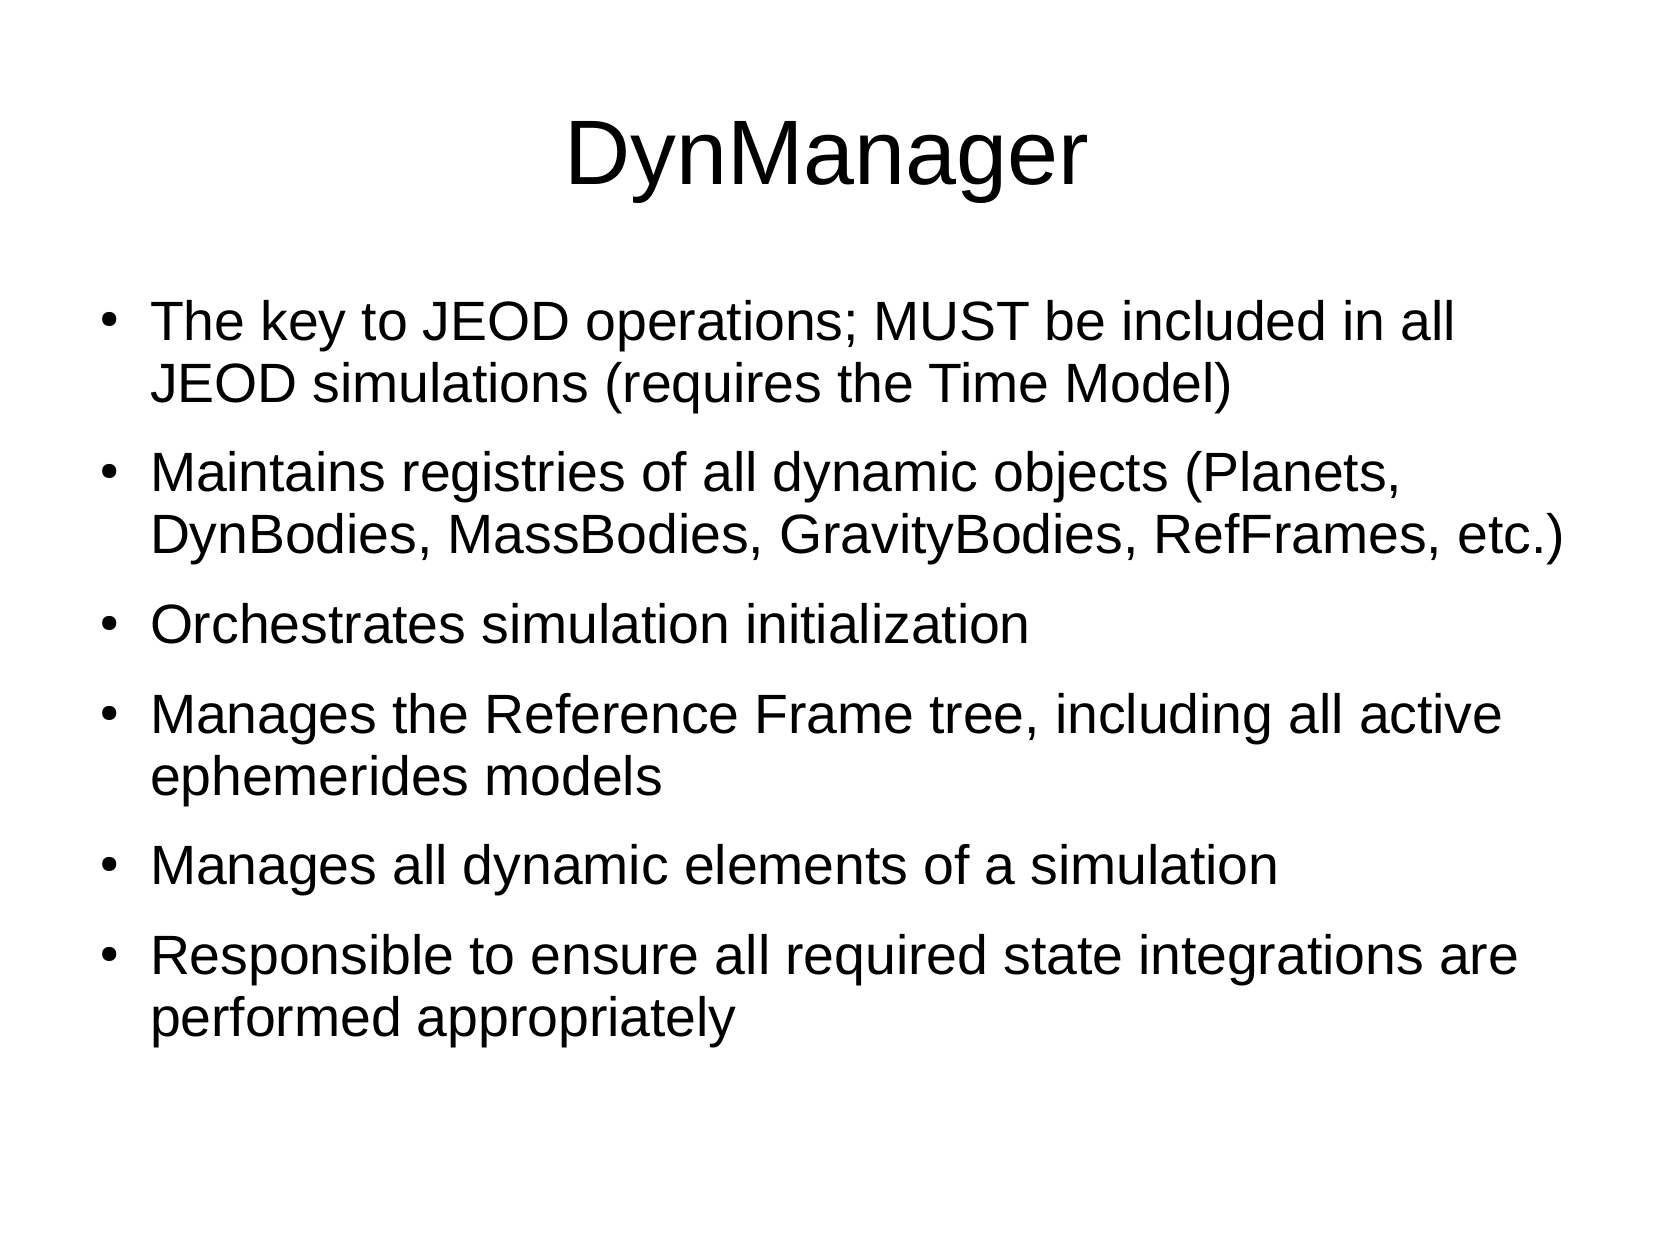

# DynManager
The key to JEOD operations; MUST be included in all JEOD simulations (requires the Time Model)
Maintains registries of all dynamic objects (Planets, DynBodies, MassBodies, GravityBodies, RefFrames, etc.)
Orchestrates simulation initialization
Manages the Reference Frame tree, including all active ephemerides models
Manages all dynamic elements of a simulation
Responsible to ensure all required state integrations are performed appropriately